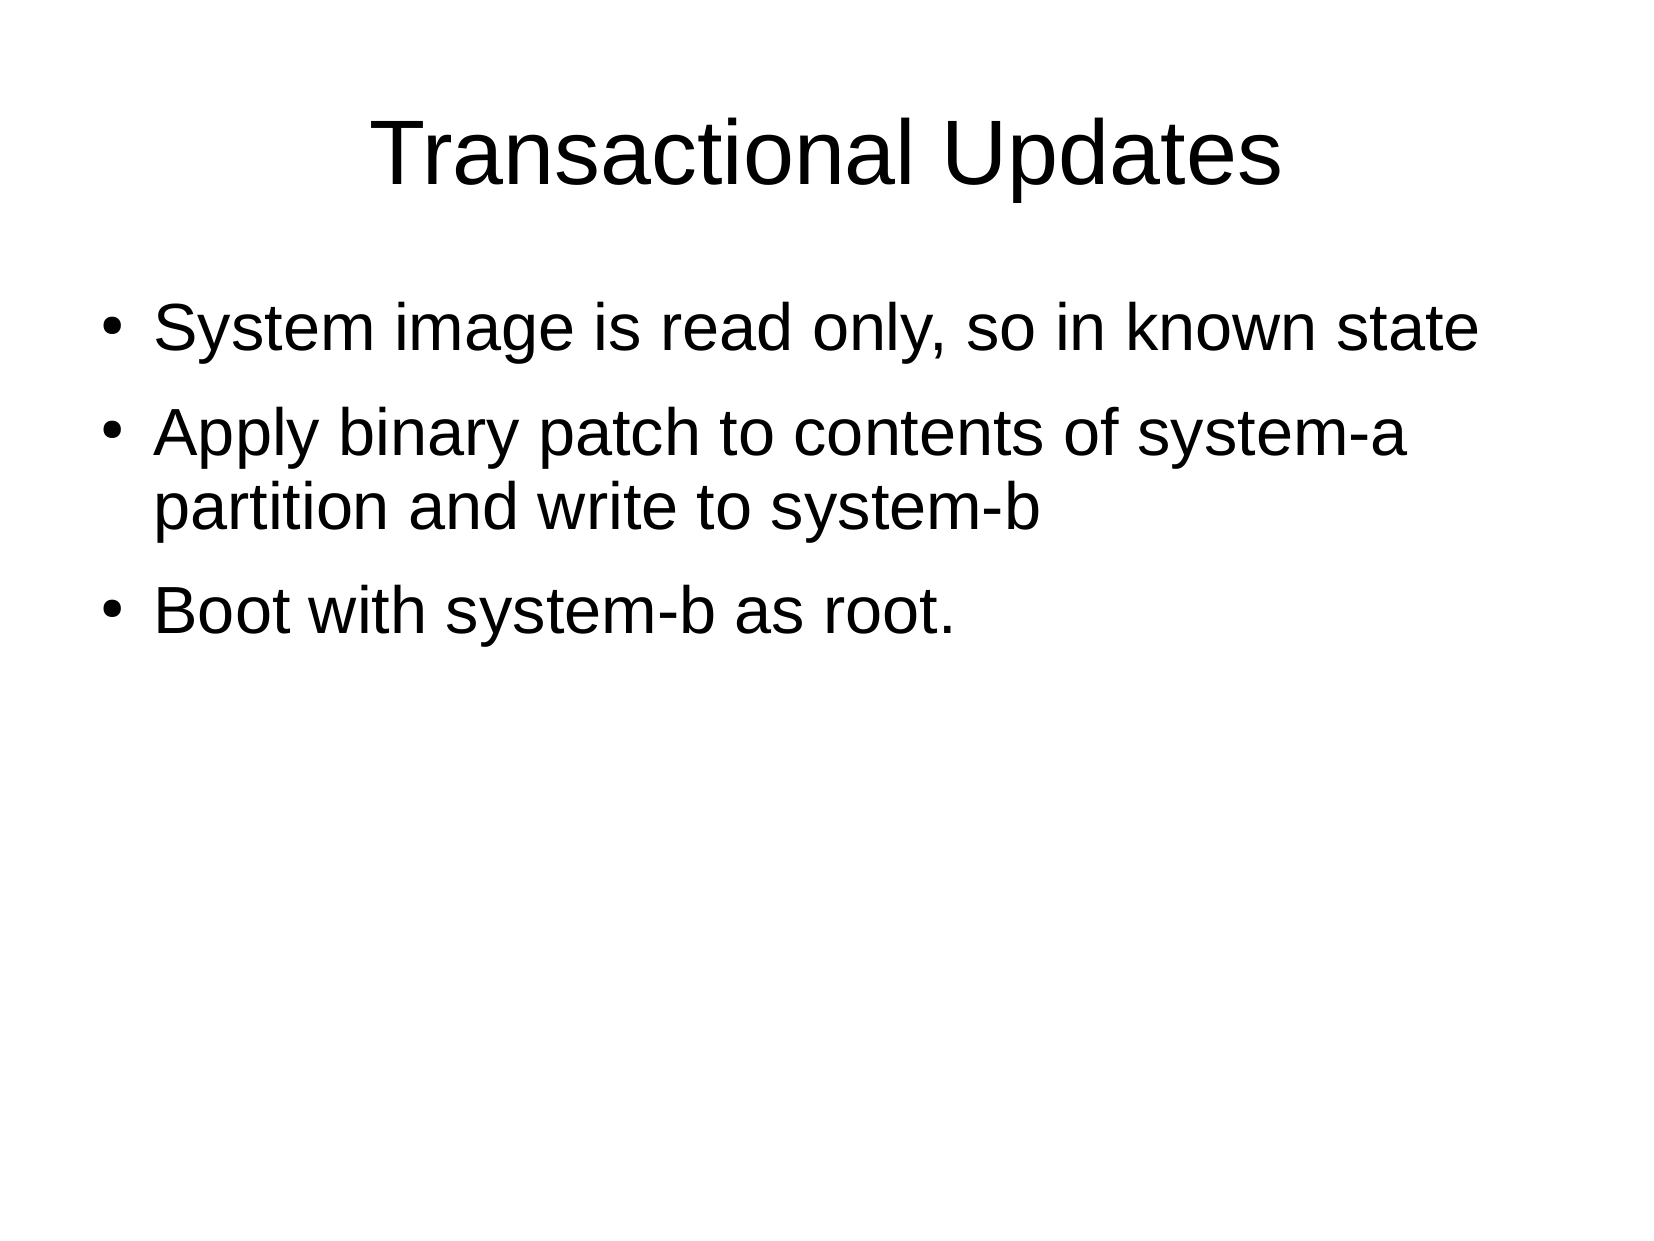

# Transactional Updates
System image is read only, so in known state
Apply binary patch to contents of system-a partition and write to system-b
Boot with system-b as root.